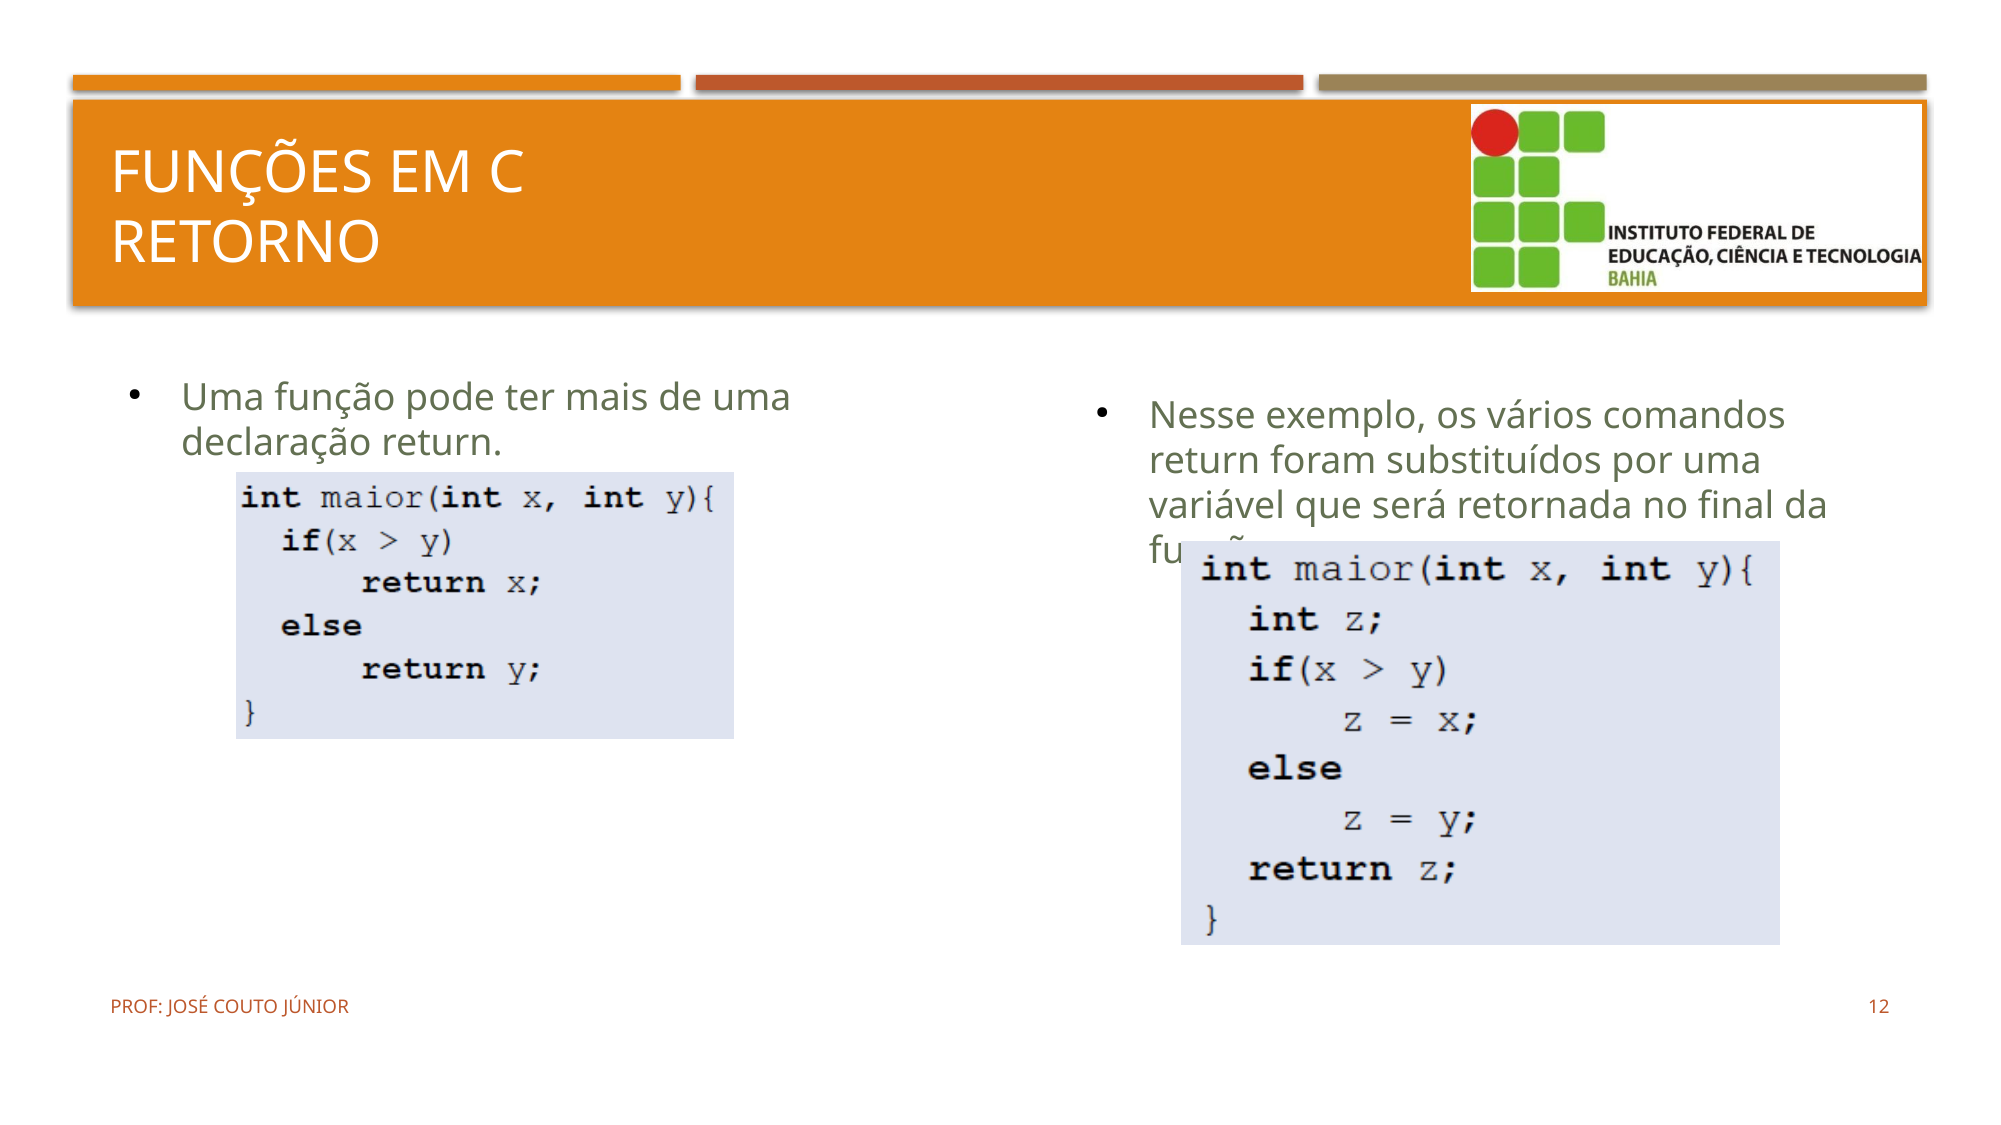

# Funções em C Retorno
Uma função pode ter mais de uma declaração return.
Nesse exemplo, os vários comandos return foram substituídos por uma variável que será retornada no final da função.
Prof: José Couto Júnior
12